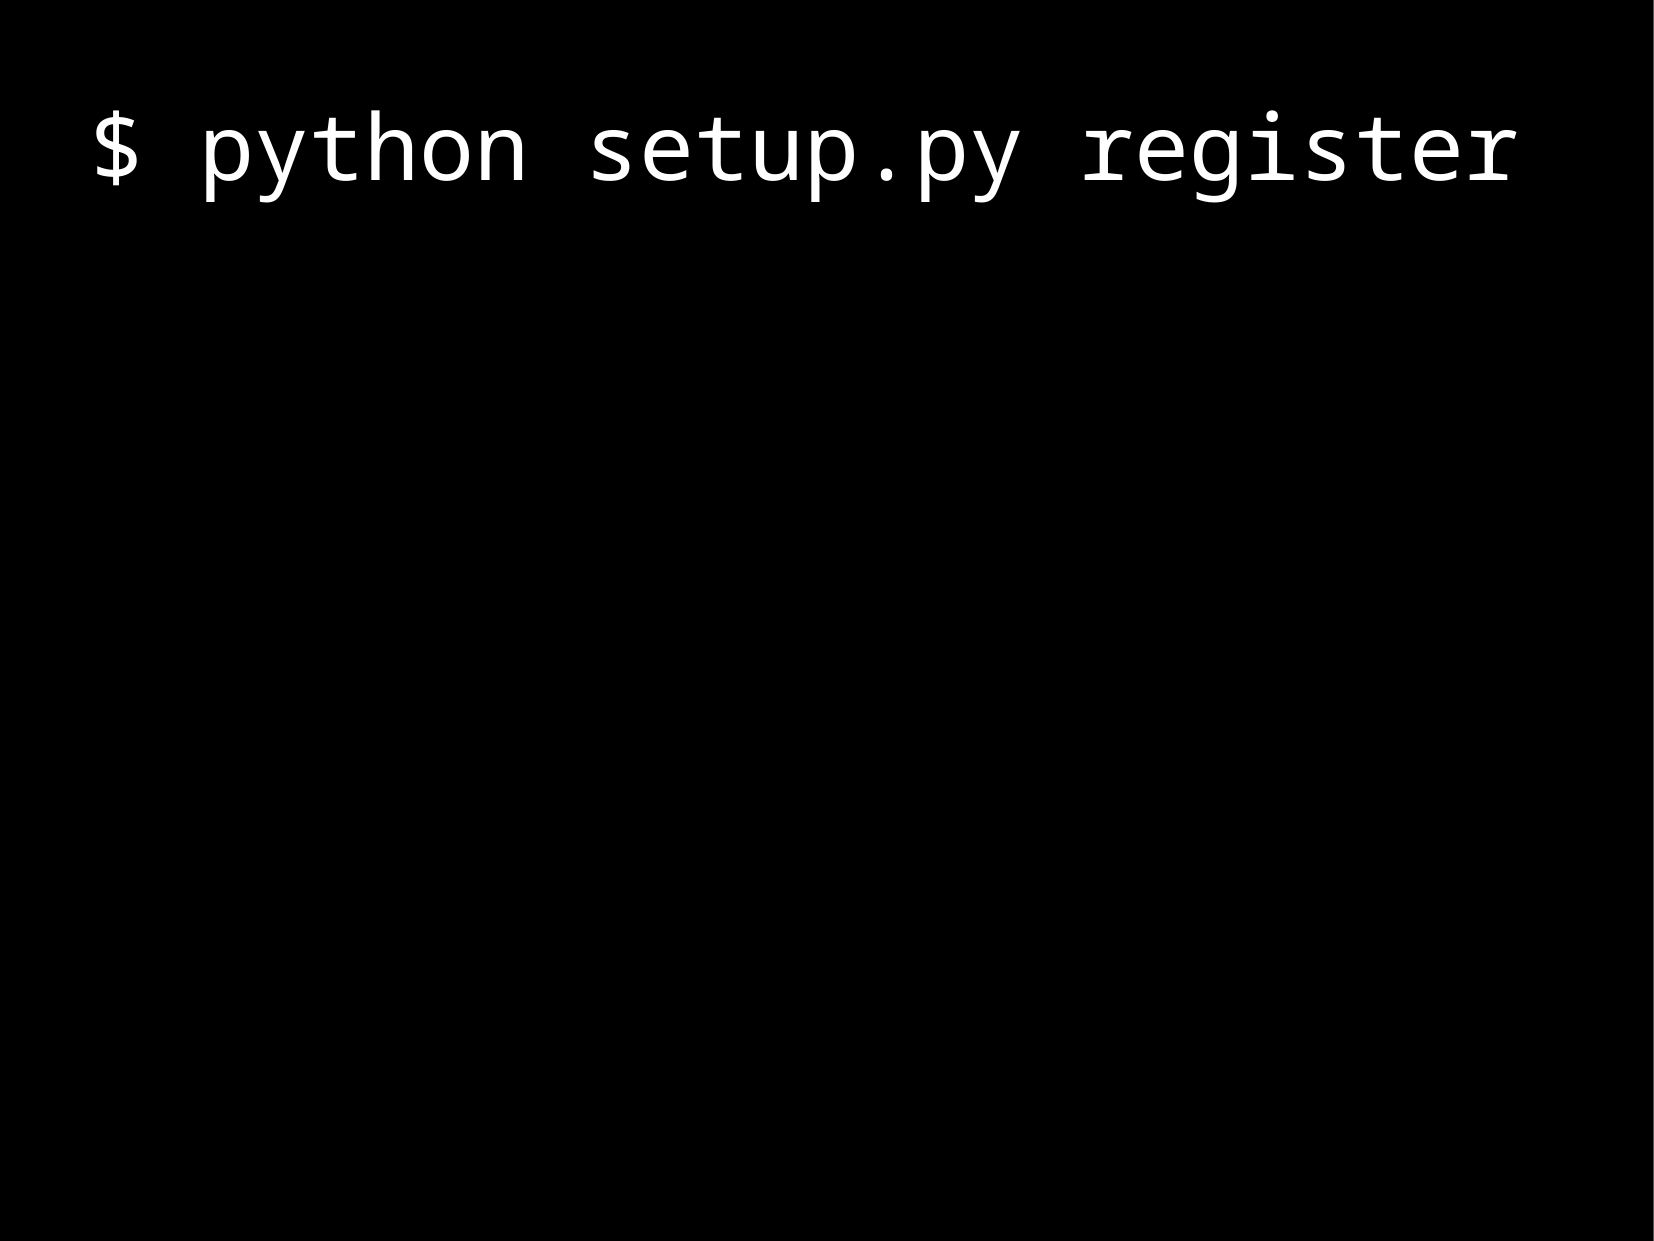

$ python setup.py register
running register
running check
Registering wikimarkup to https://pypi.python.org/pypi